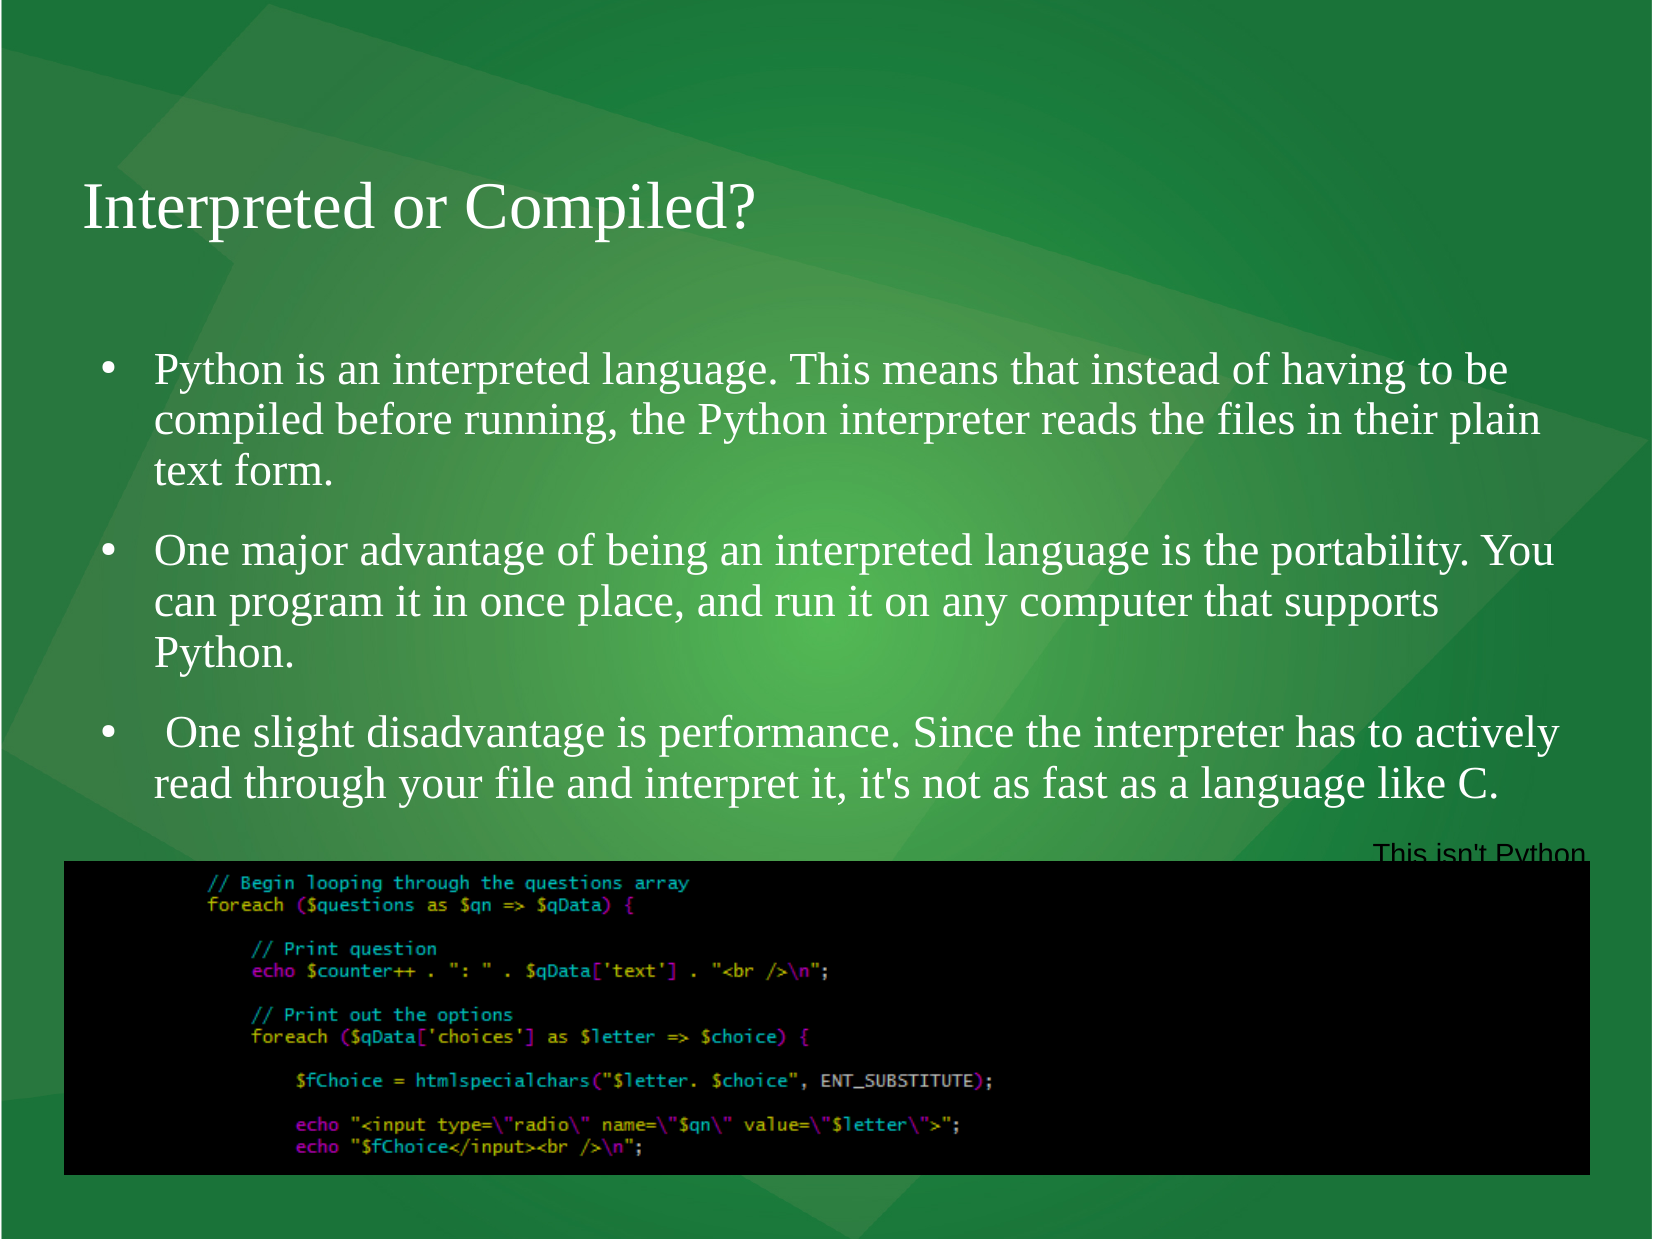

# Interpreted or Compiled?
Python is an interpreted language. This means that instead of having to be compiled before running, the Python interpreter reads the files in their plain text form.
One major advantage of being an interpreted language is the portability. You can program it in once place, and run it on any computer that supports Python.
 One slight disadvantage is performance. Since the interpreter has to actively read through your file and interpret it, it's not as fast as a language like C.
This isn't Python